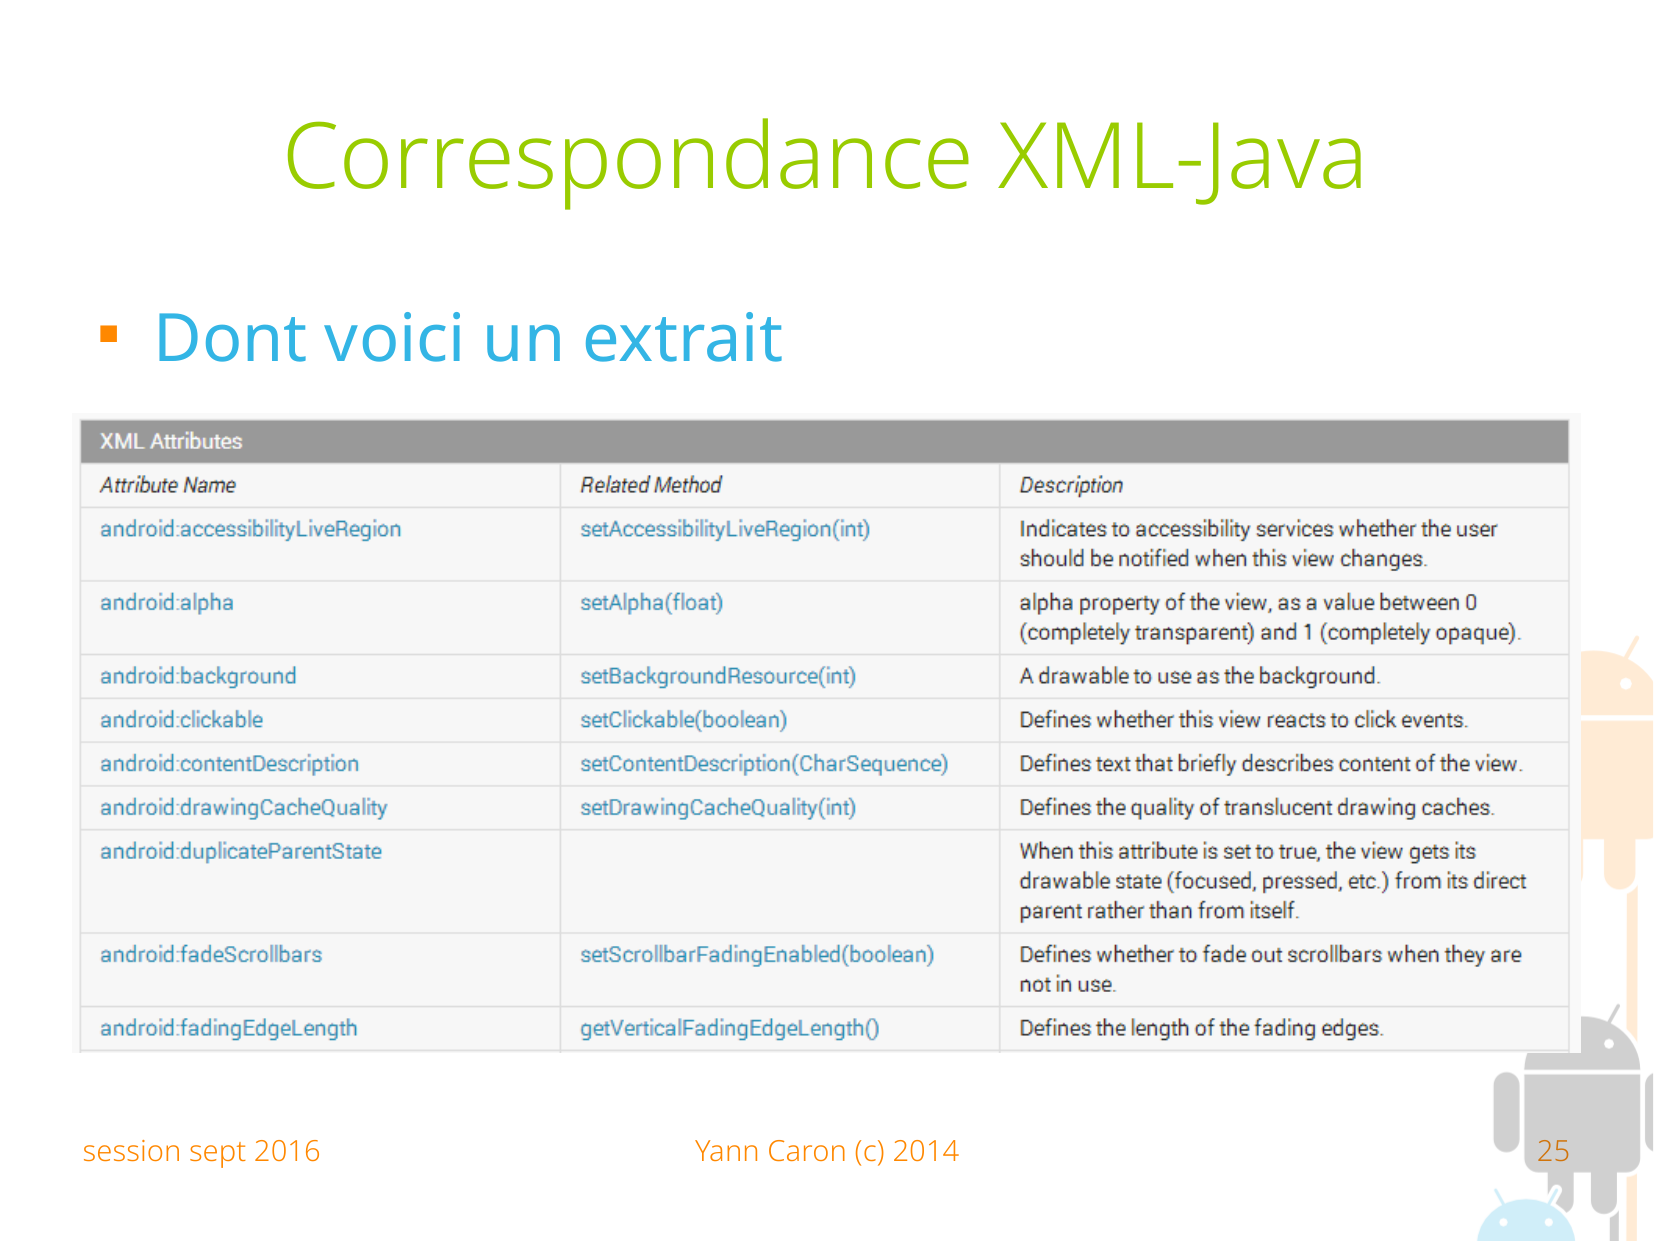

# Correspondance XML-Java
Dont voici un extrait
session sept 2016
Yann Caron (c) 2014
25